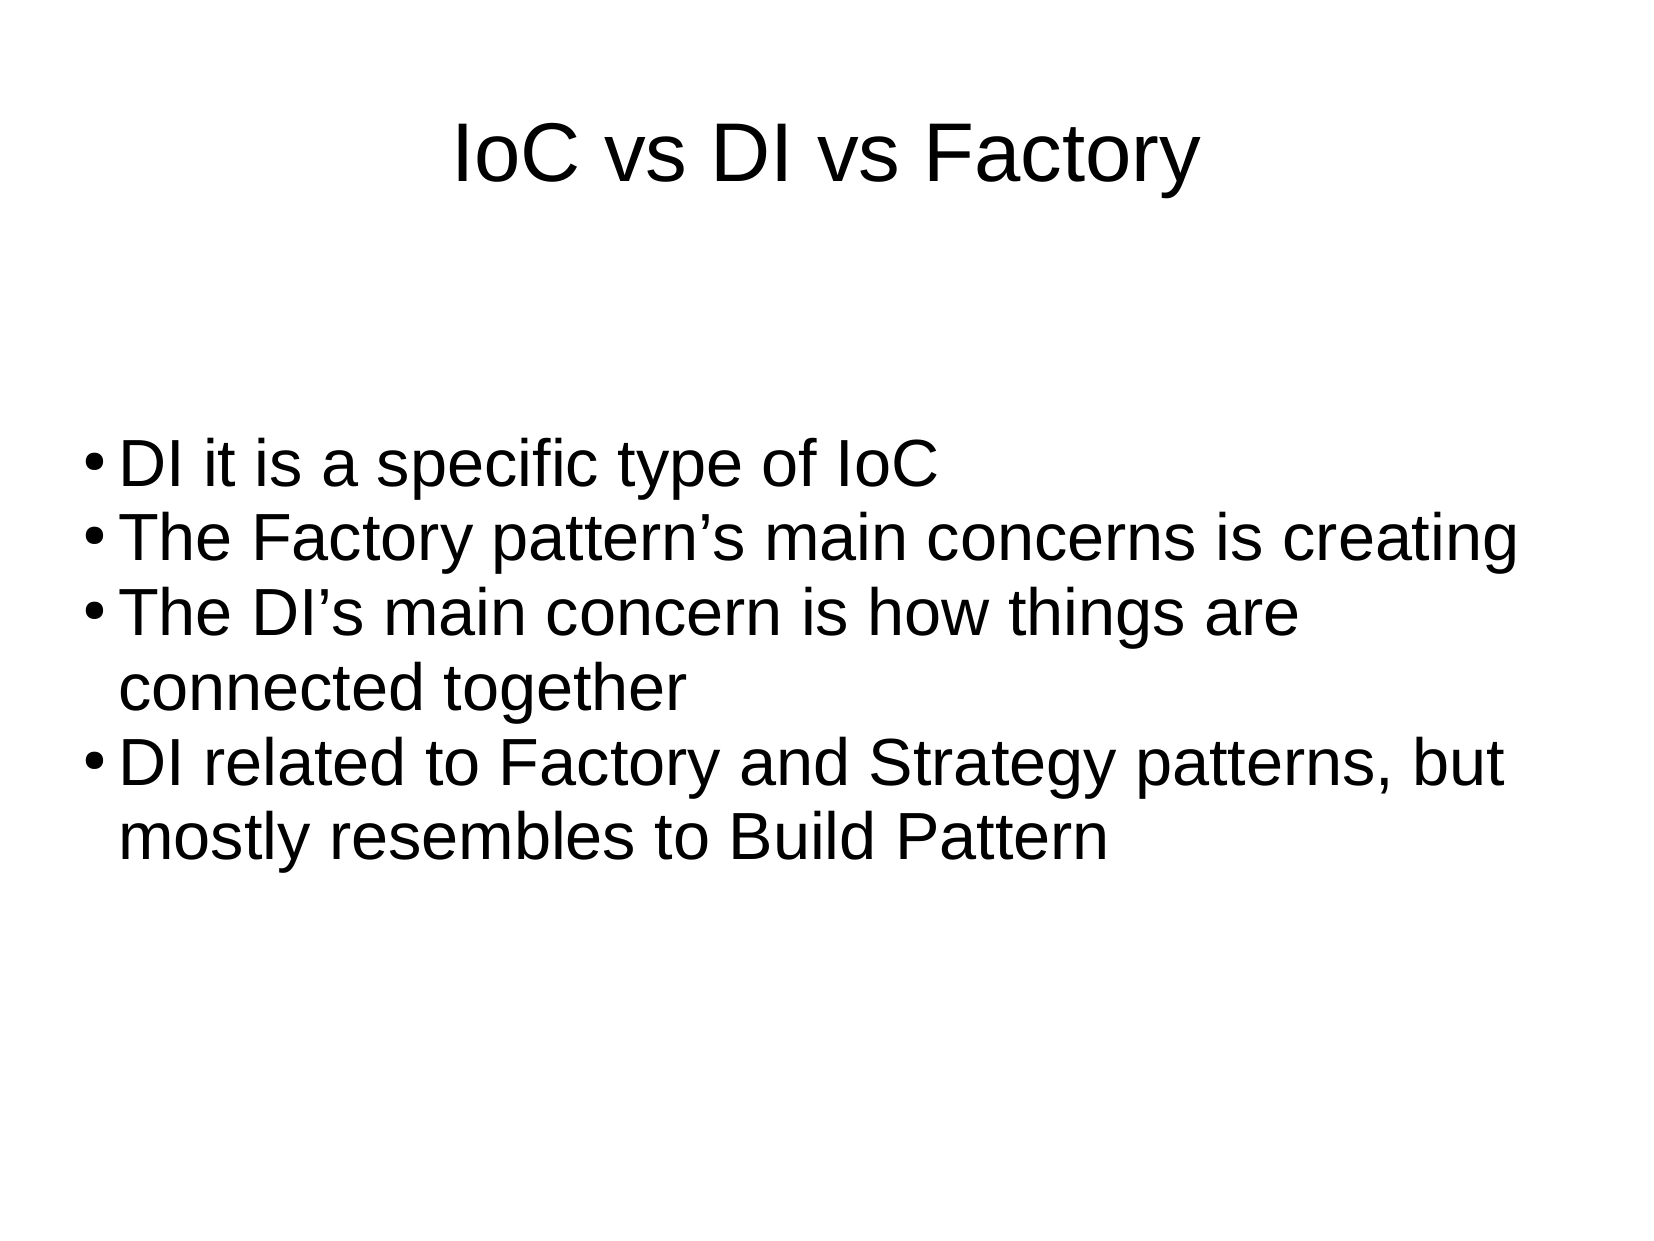

# IoC vs DI vs Factory
DI it is a specific type of IoC
The Factory pattern’s main concerns is creating
The DI’s main concern is how things are connected together
DI related to Factory and Strategy patterns, but mostly resembles to Build Pattern